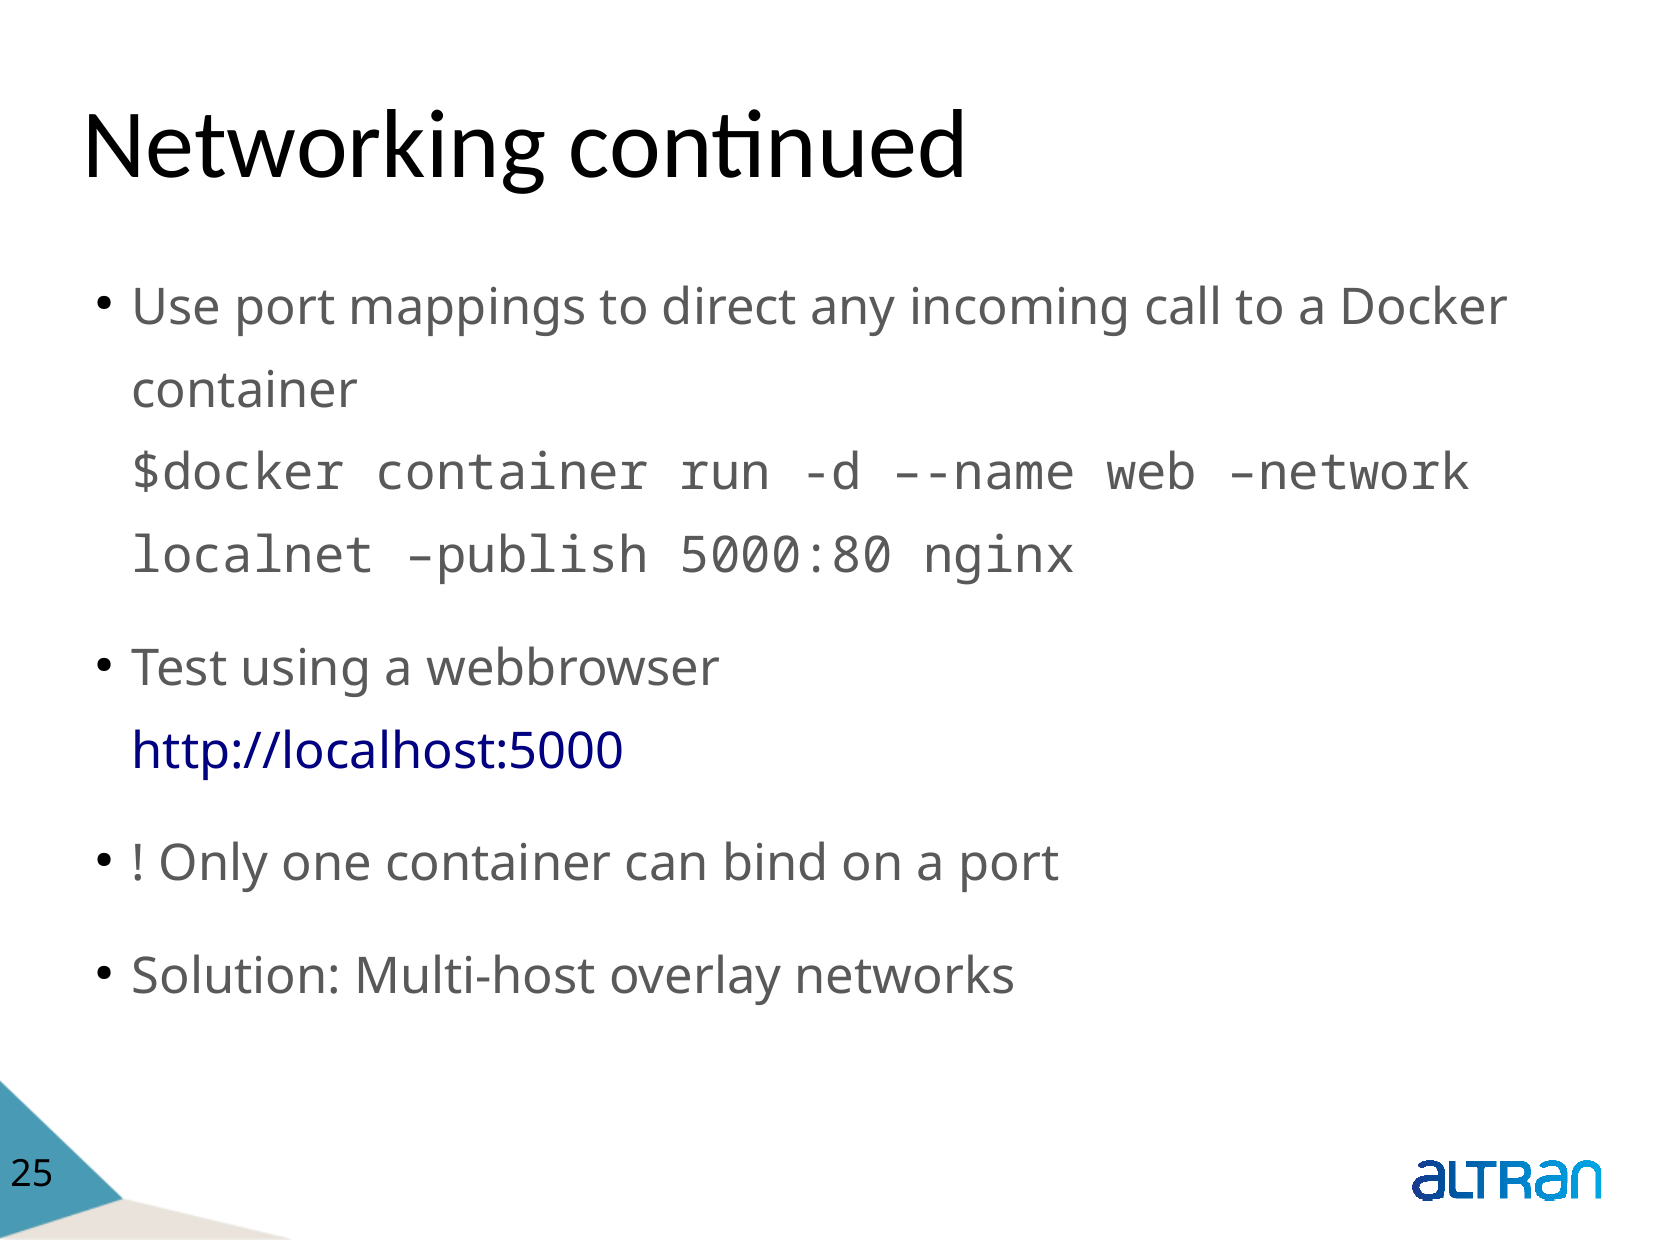

# Networking continued
Use port mappings to direct any incoming call to a Docker container
$docker container run -d –-name web –network localnet –publish 5000:80 nginx
Test using a webbrowser
http://localhost:5000
! Only one container can bind on a port
Solution: Multi-host overlay networks
25